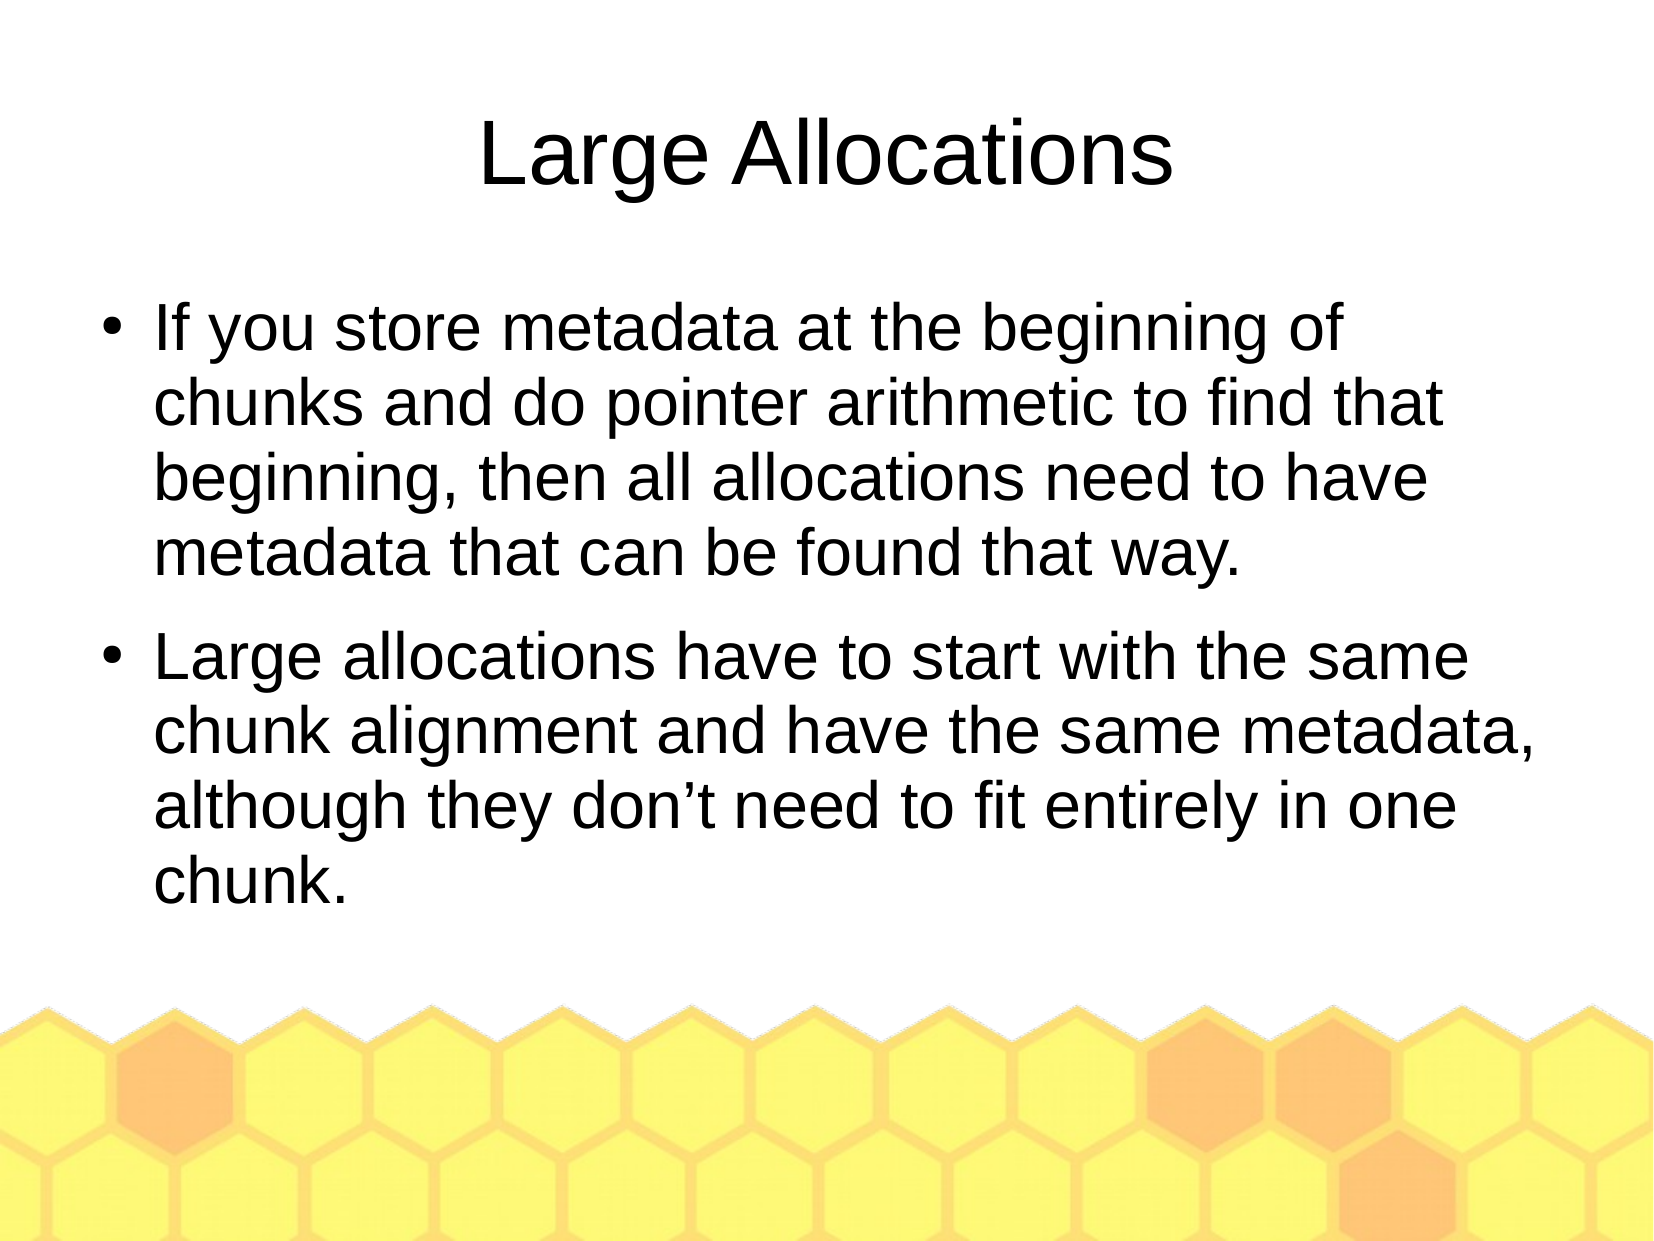

# Large Allocations
If you store metadata at the beginning of chunks and do pointer arithmetic to find that beginning, then all allocations need to have metadata that can be found that way.
Large allocations have to start with the same chunk alignment and have the same metadata, although they don’t need to fit entirely in one chunk.